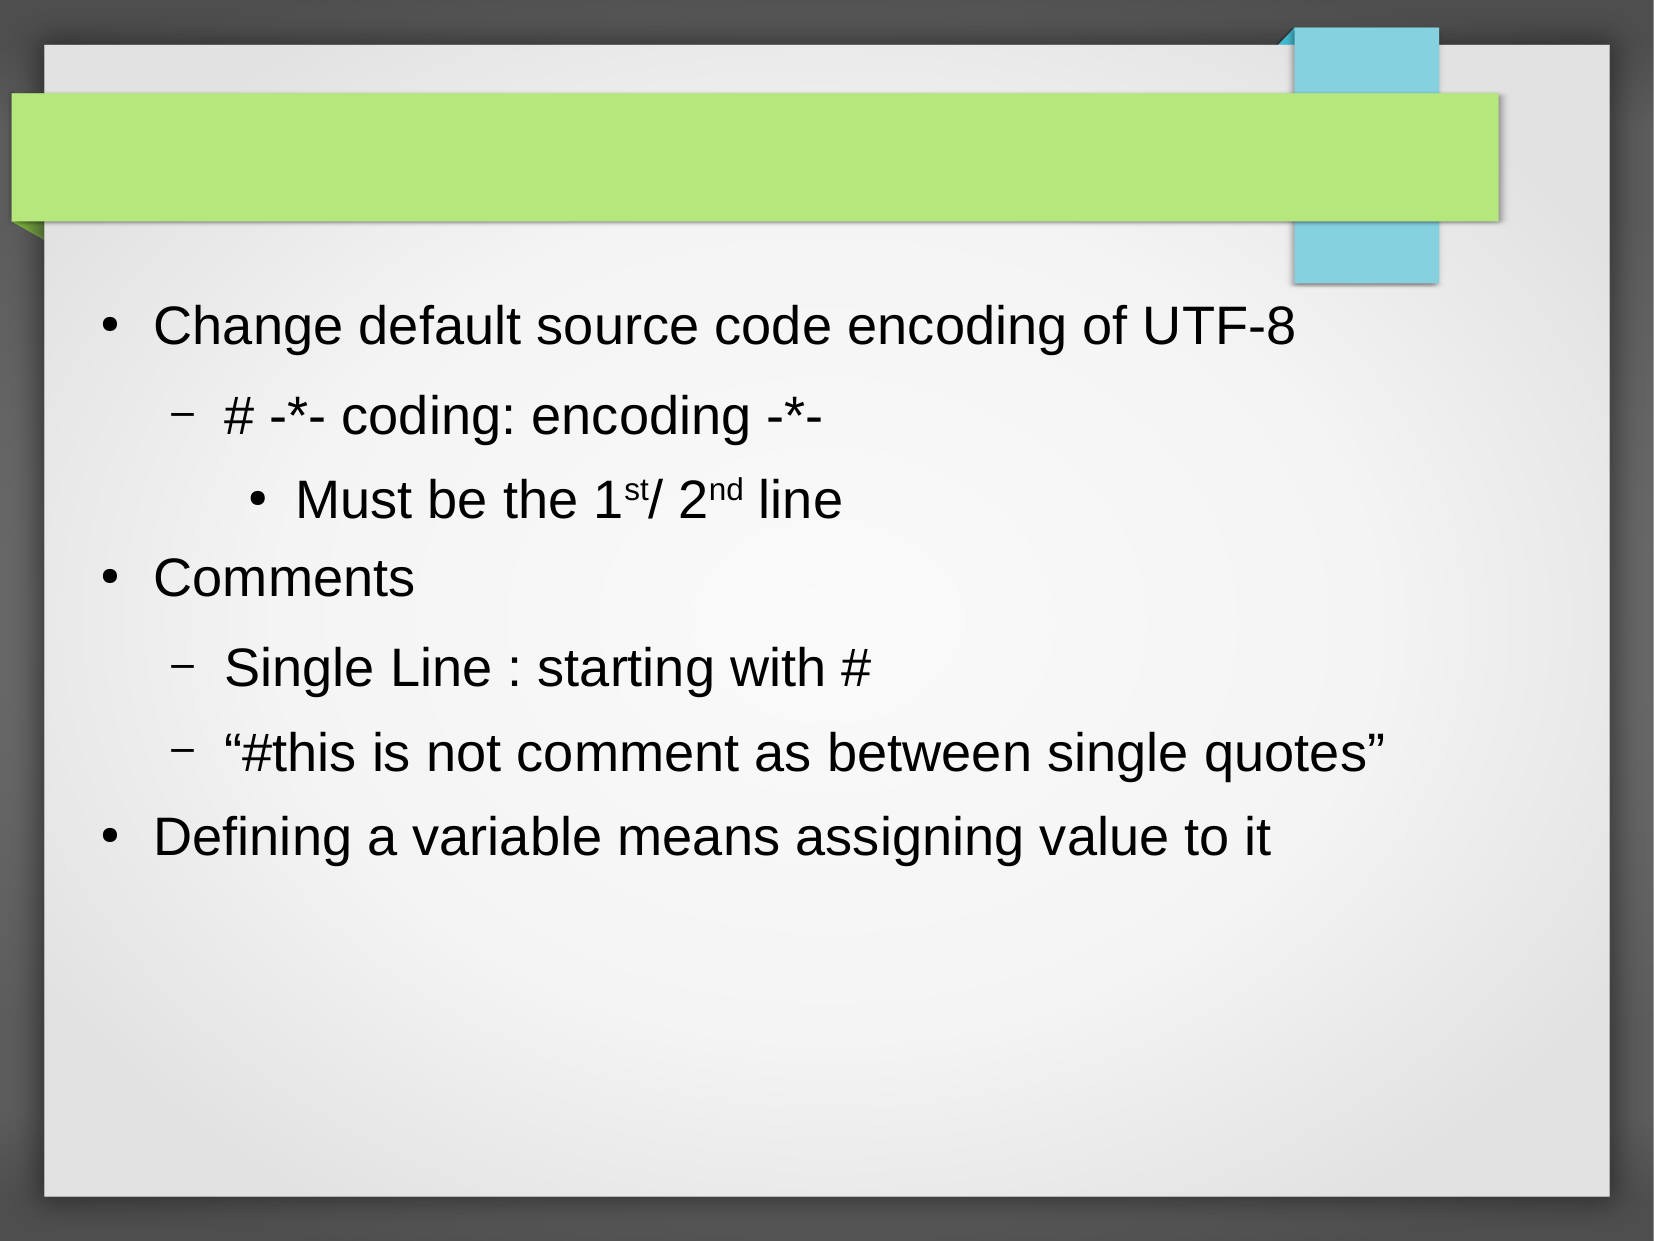

#
Change default source code encoding of UTF-8
# -*- coding: encoding -*-
Must be the 1st/ 2nd line
Comments
Single Line : starting with #
“#this is not comment as between single quotes”
Defining a variable means assigning value to it